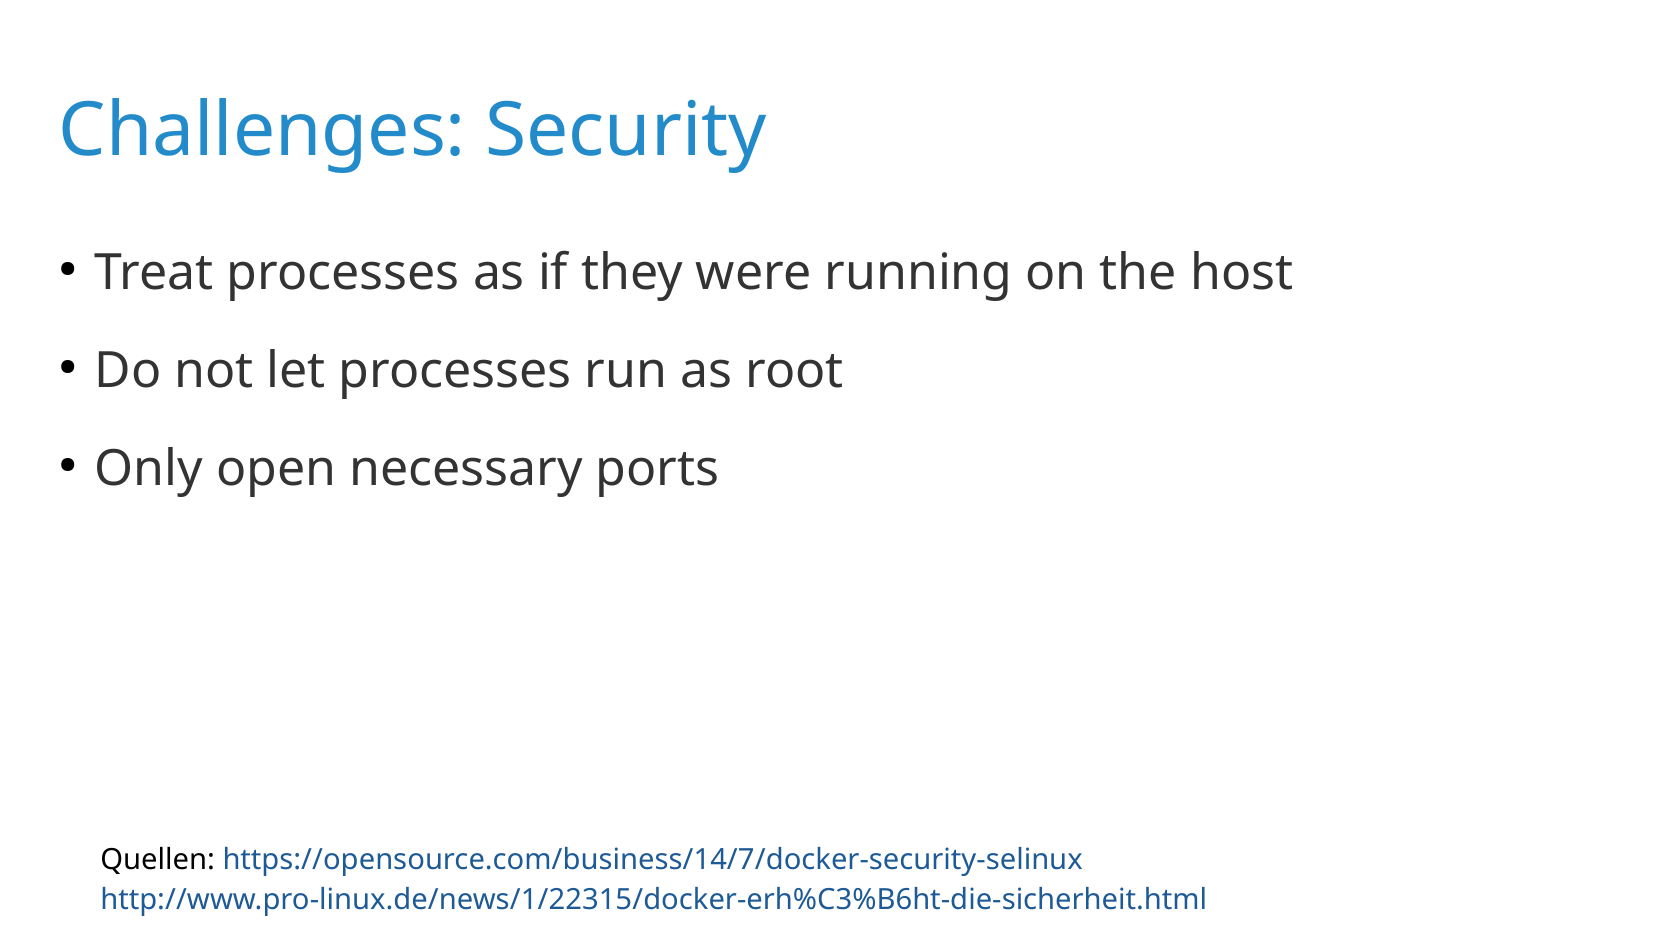

# Challenges: Security
Treat processes as if they were running on the host
Do not let processes run as root
Only open necessary ports
Quellen: https://opensource.com/business/14/7/docker-security-selinux
http://www.pro-linux.de/news/1/22315/docker-erh%C3%B6ht-die-sicherheit.html